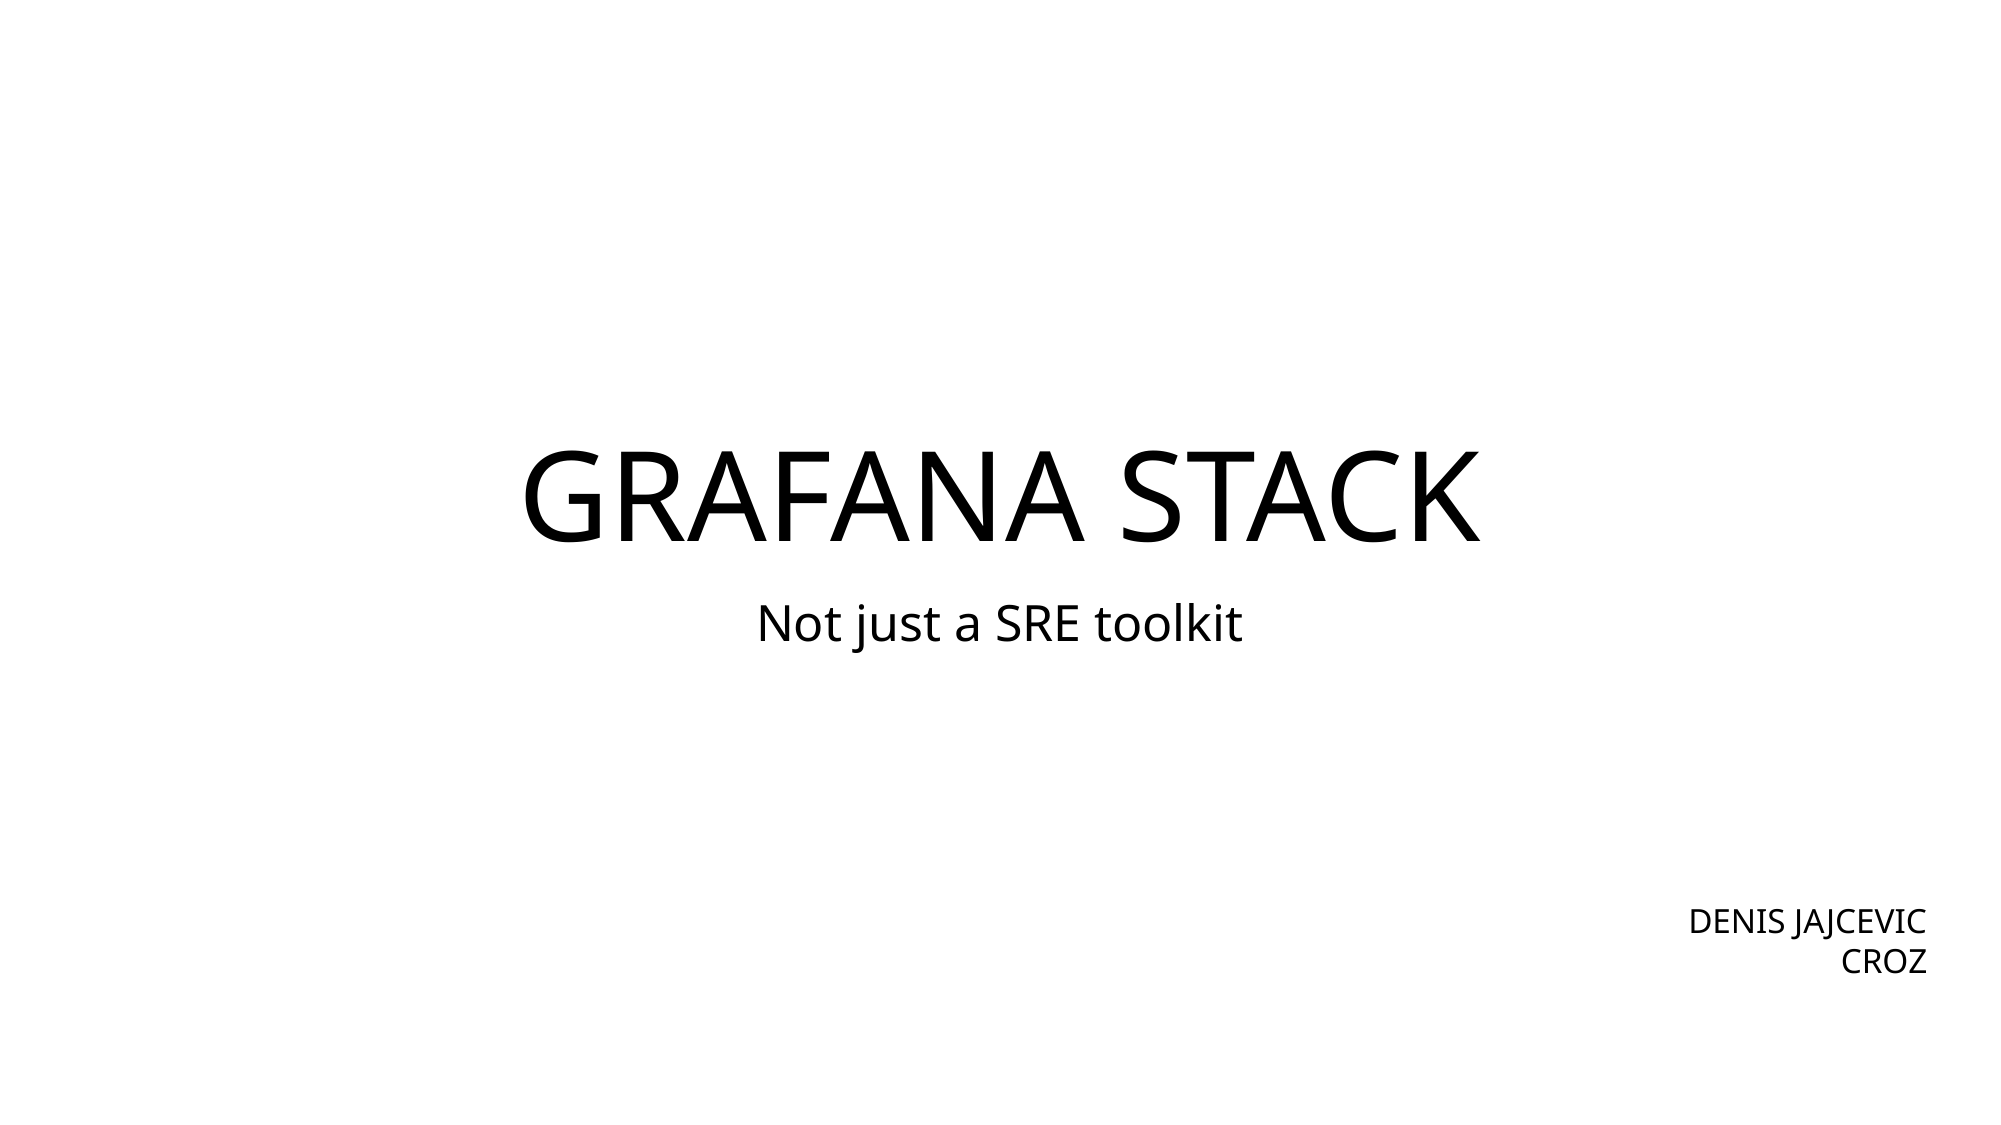

# GRAFANA STACK
Not just a SRE toolkit
DENIS JAJCEVIC
CROZ